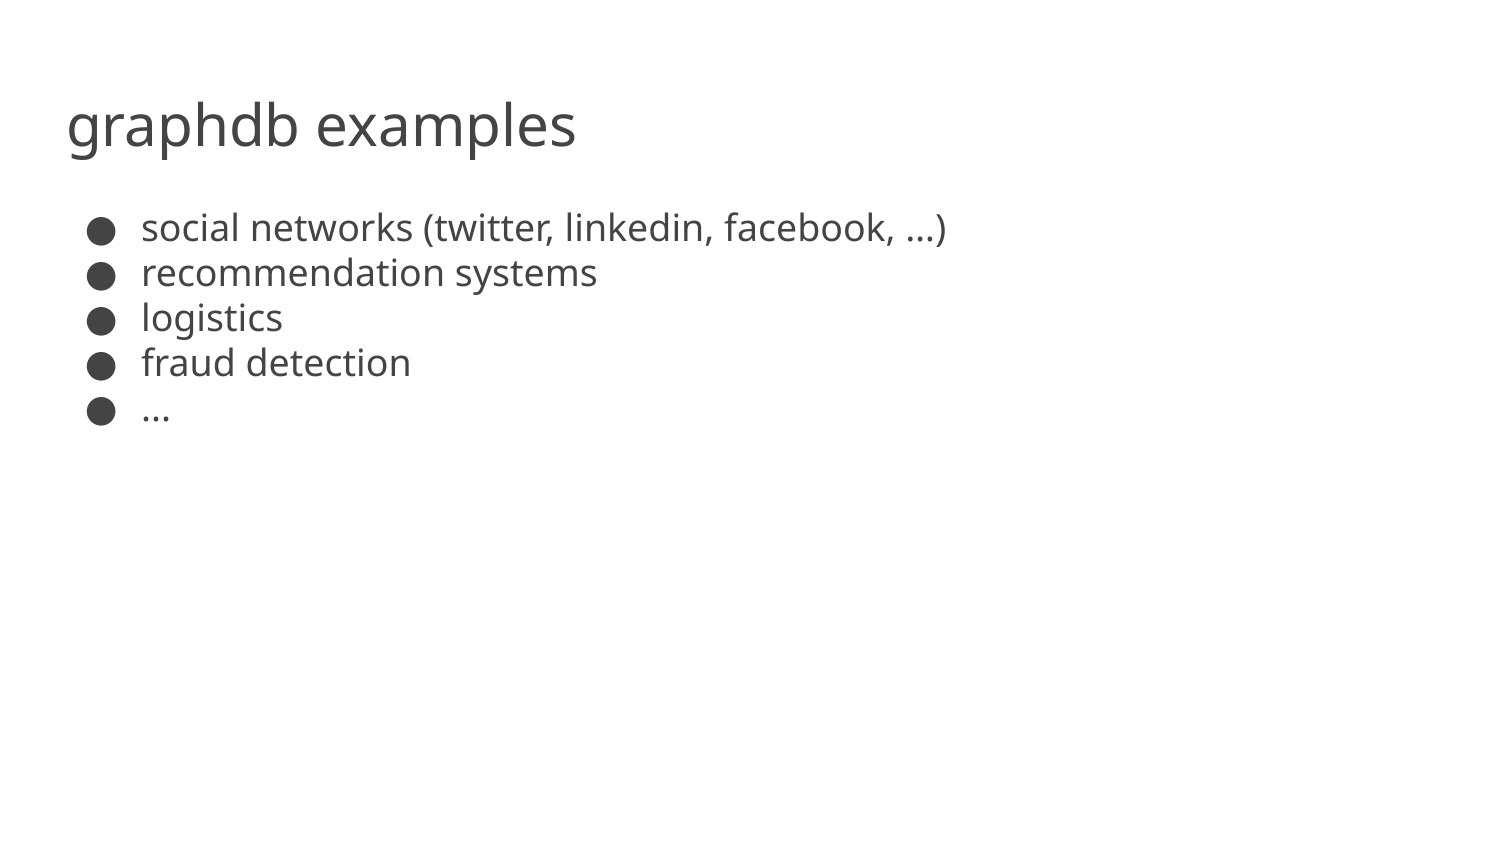

# graphdb examples
social networks (twitter, linkedin, facebook, …)
recommendation systems
logistics
fraud detection
...